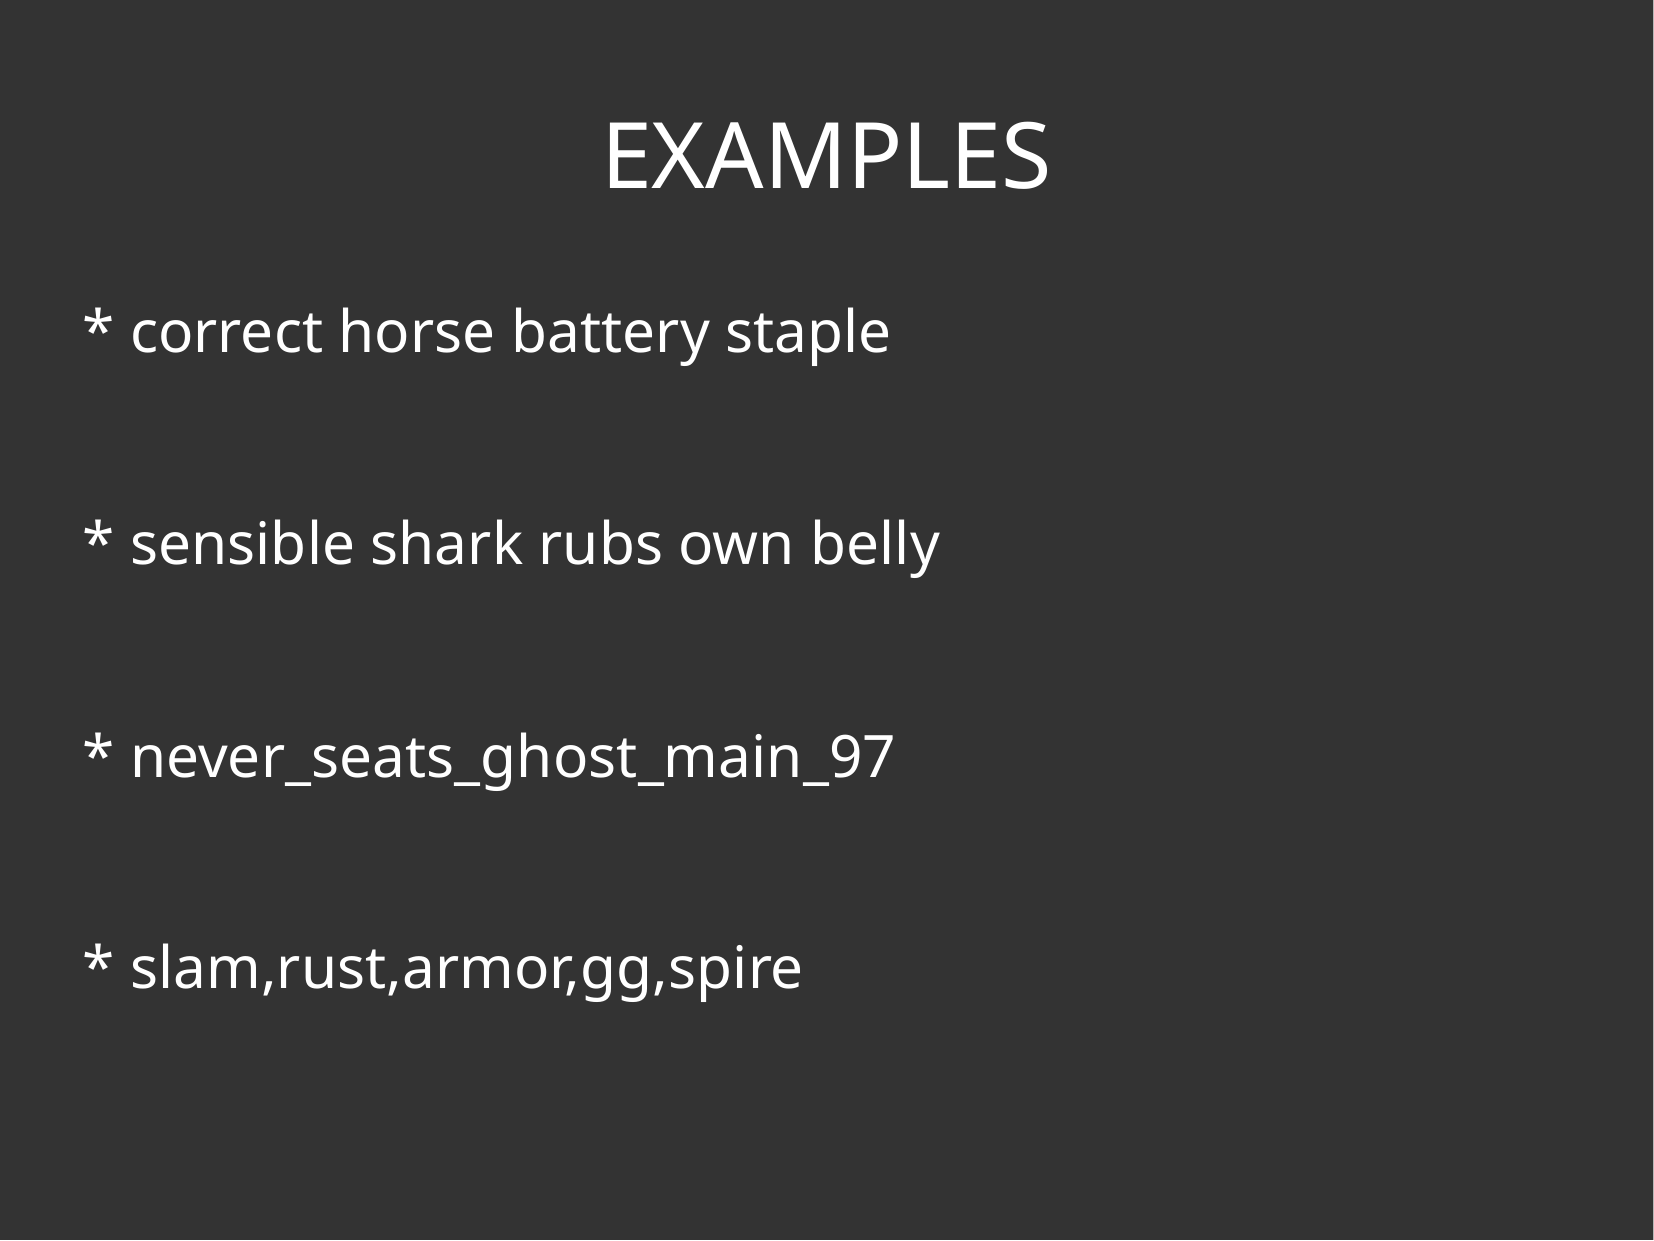

# EXAMPLES
* correct horse battery staple
* sensible shark rubs own belly
* never_seats_ghost_main_97
* slam,rust,armor,gg,spire